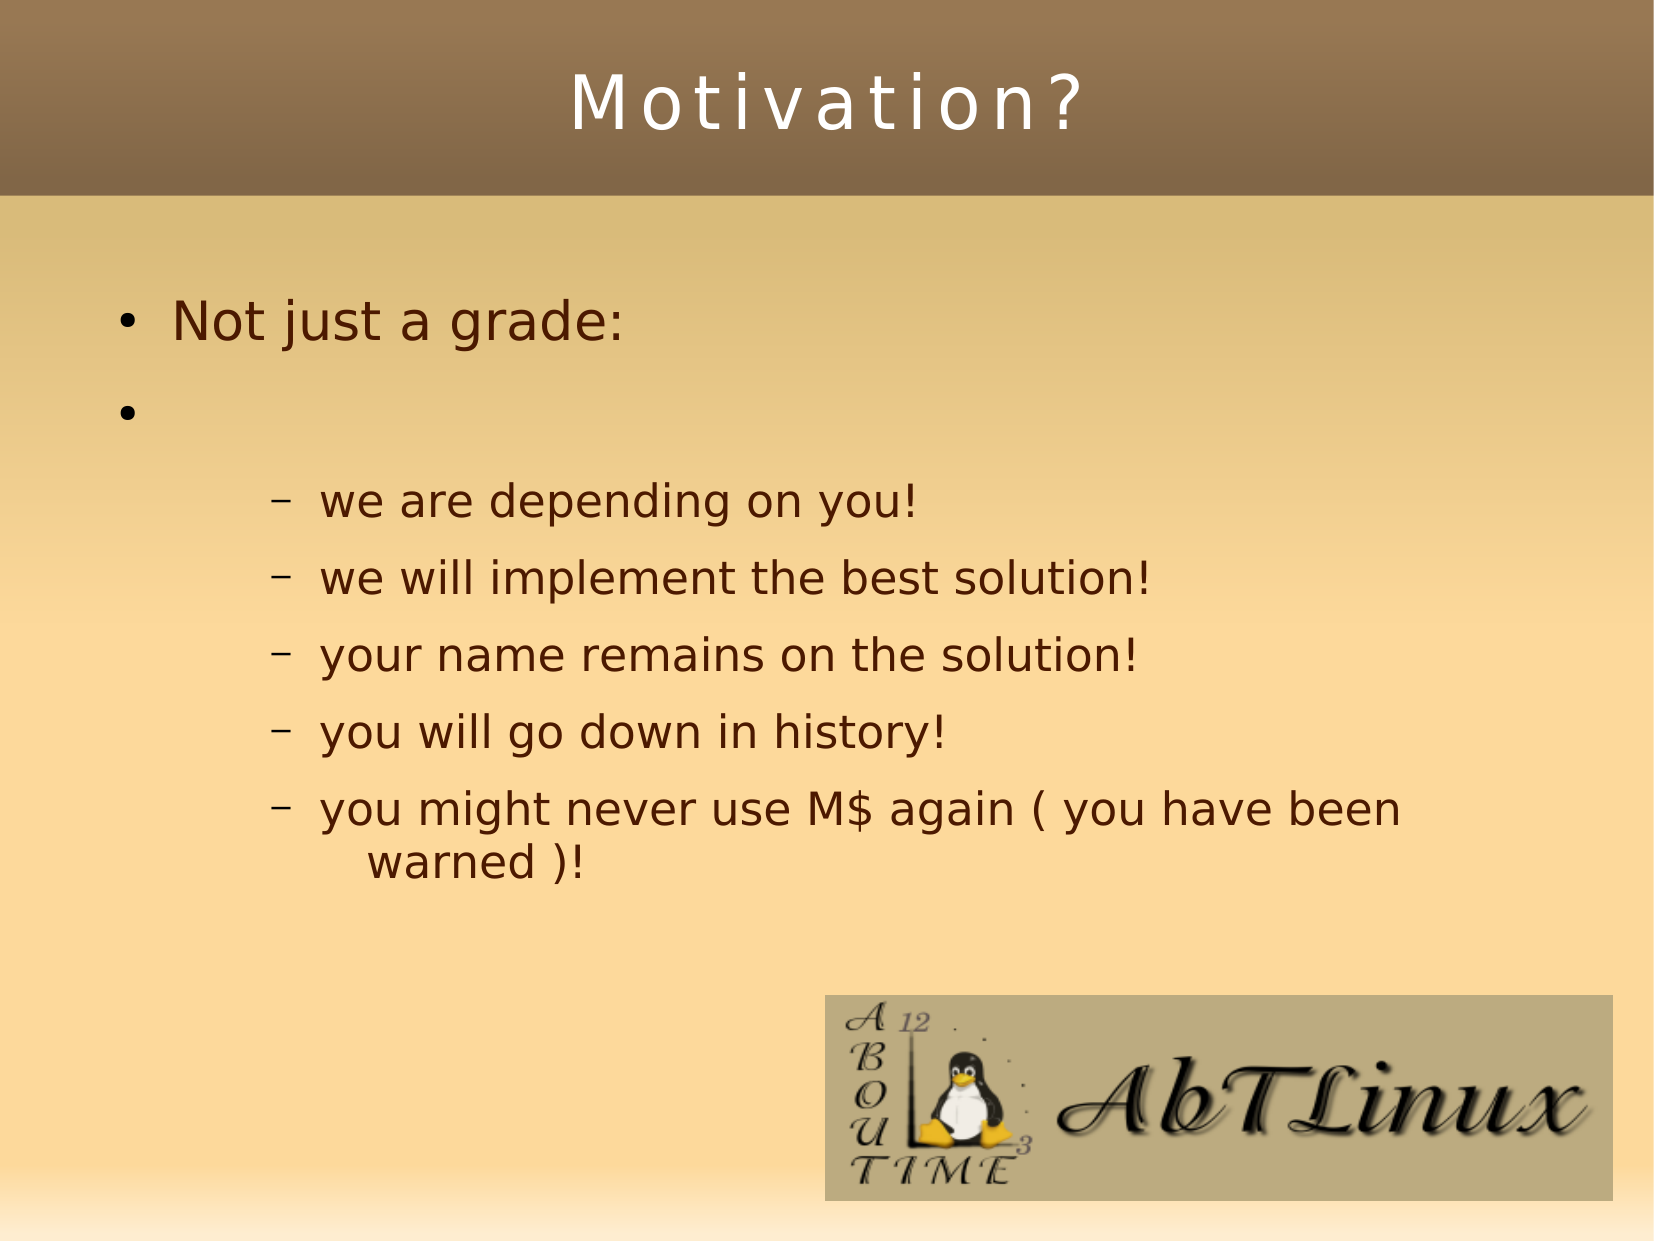

# Motivation?
Not just a grade:
we are depending on you!
we will implement the best solution!
your name remains on the solution!
you will go down in history!
you might never use M$ again ( you have been warned )!